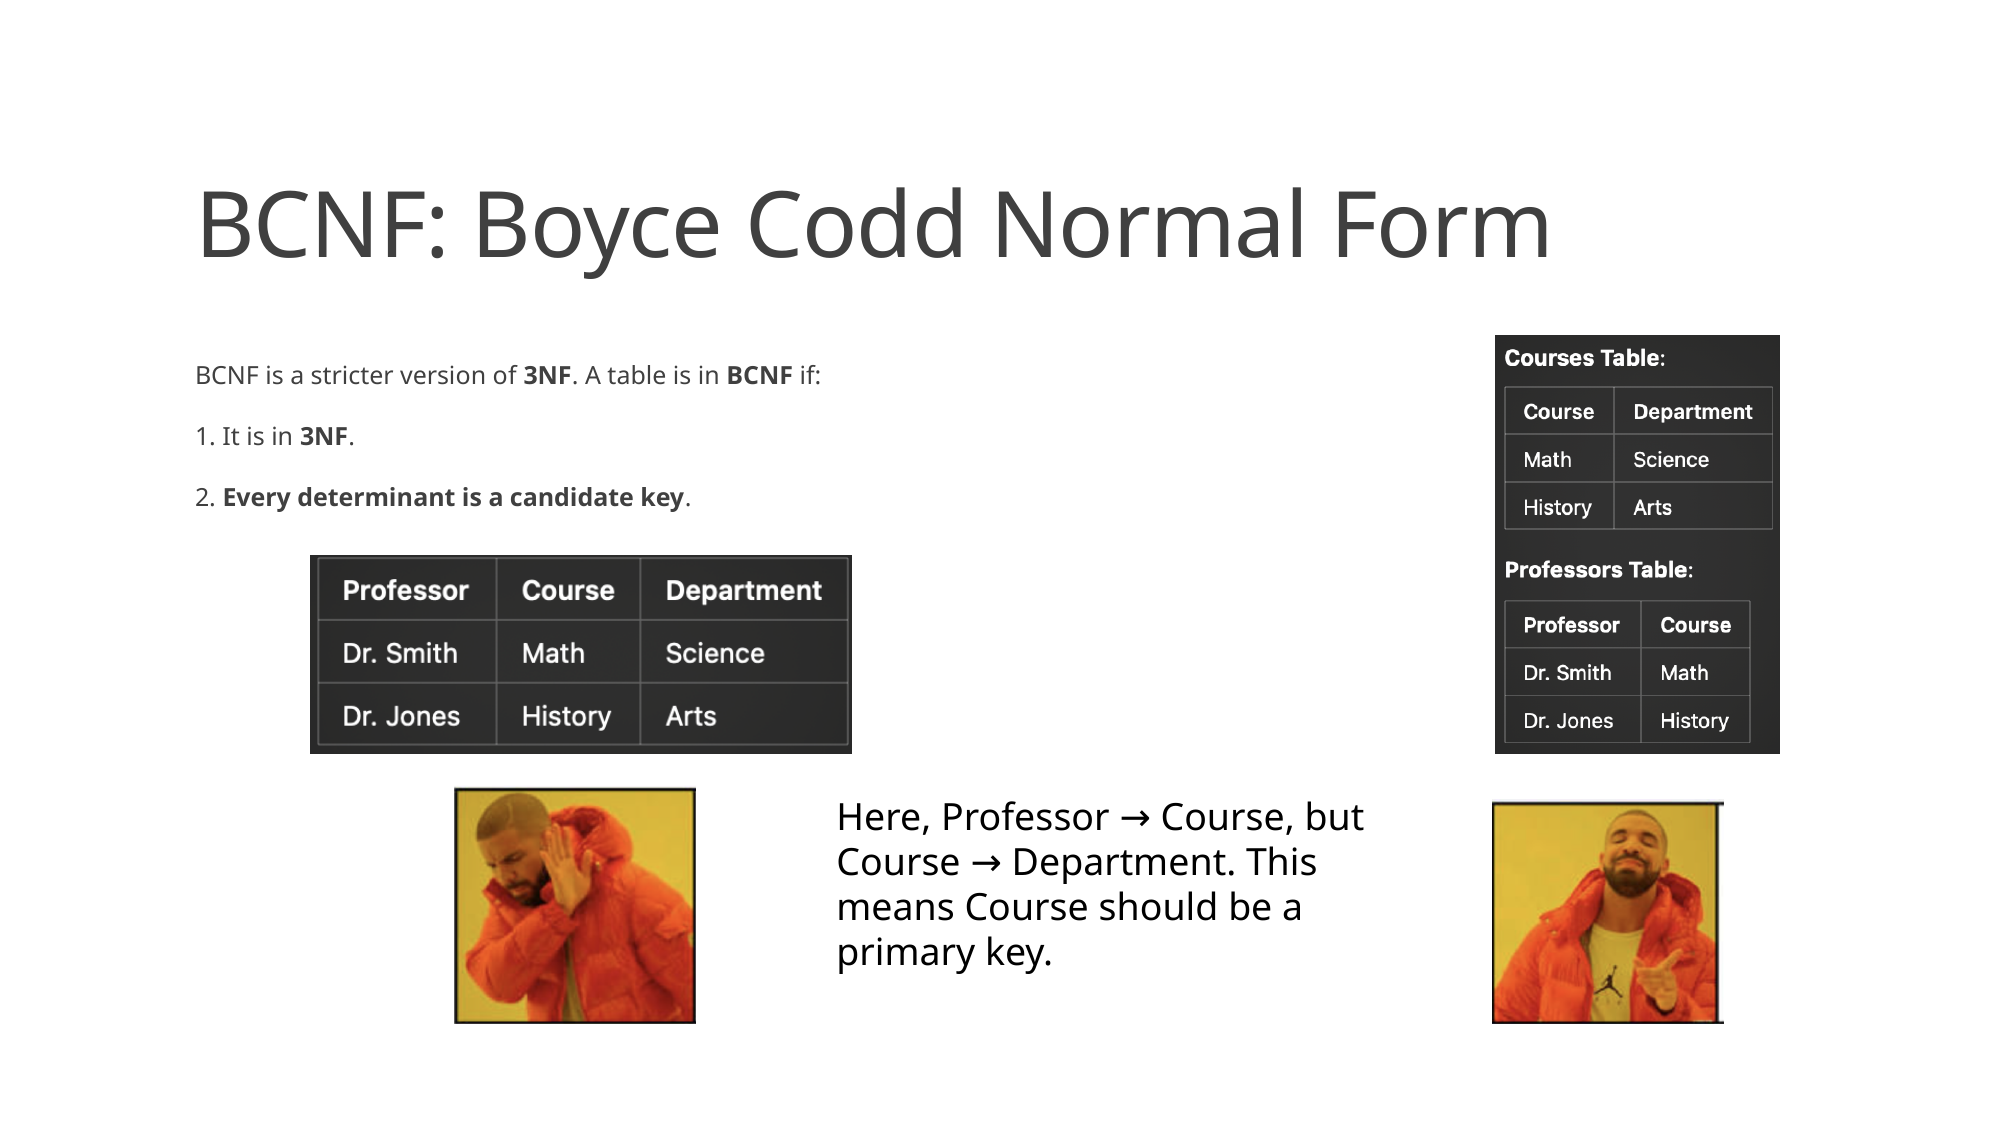

# BCNF: Boyce Codd Normal Form
BCNF is a stricter version of 3NF. A table is in BCNF if:
1. It is in 3NF.
2. Every determinant is a candidate key.
Here, Professor → Course, but Course → Department. This means Course should be a primary key.